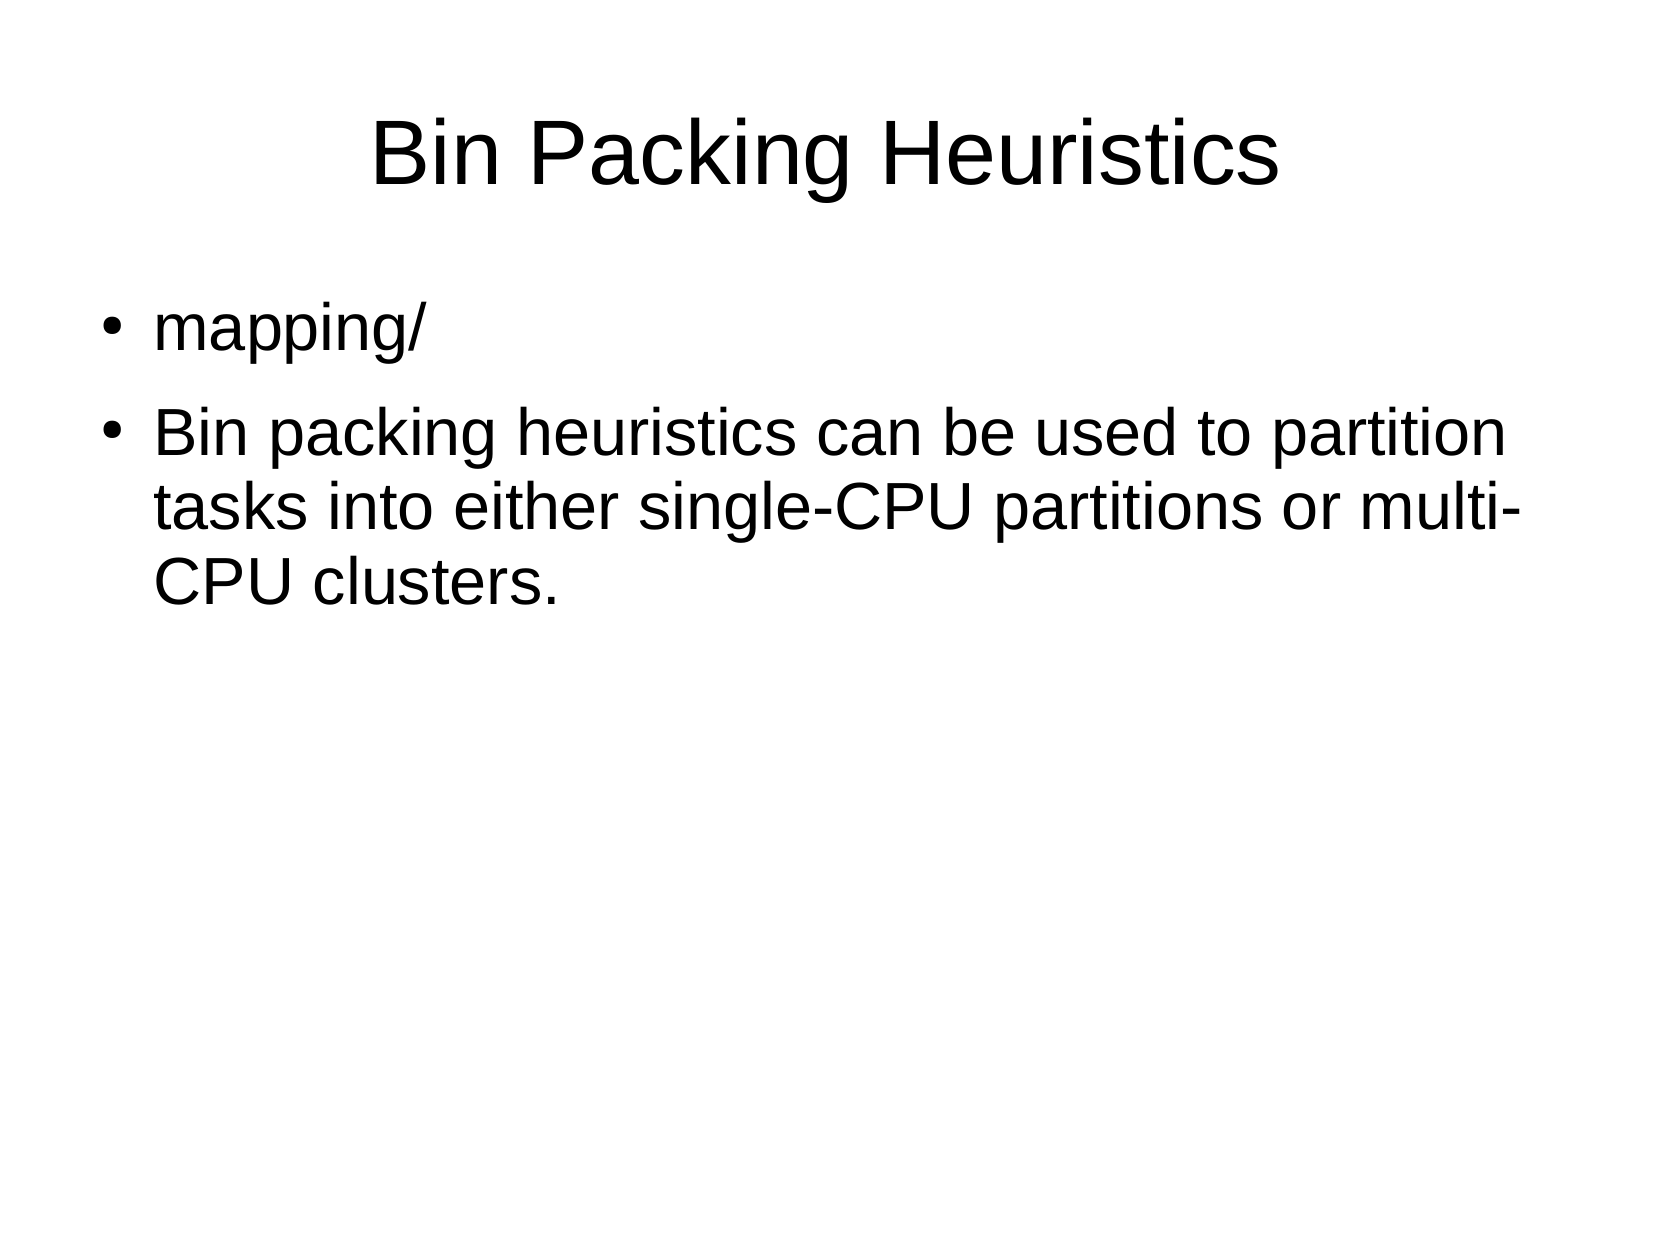

# Bin Packing Heuristics
mapping/
Bin packing heuristics can be used to partition tasks into either single-CPU partitions or multi-CPU clusters.